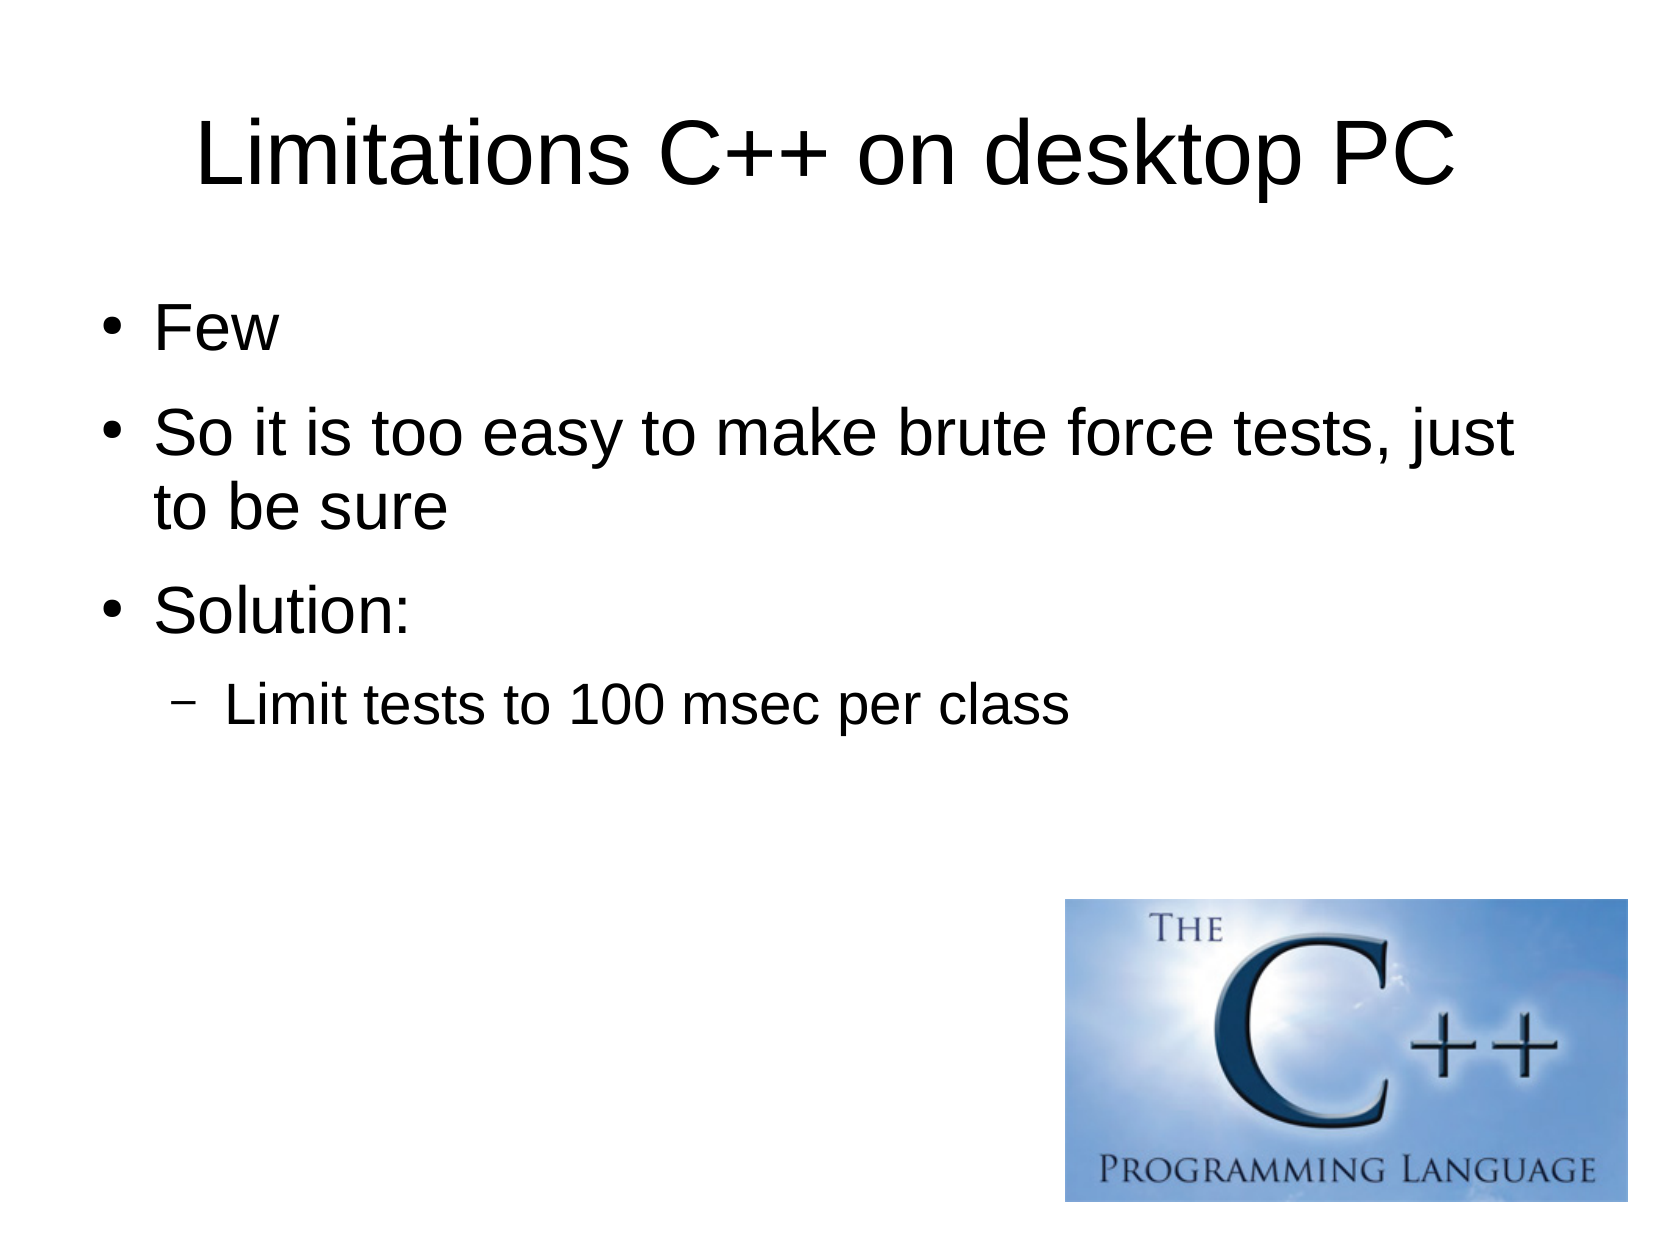

# Limitations C++ on desktop PC
Few
So it is too easy to make brute force tests, just to be sure
Solution:
Limit tests to 100 msec per class